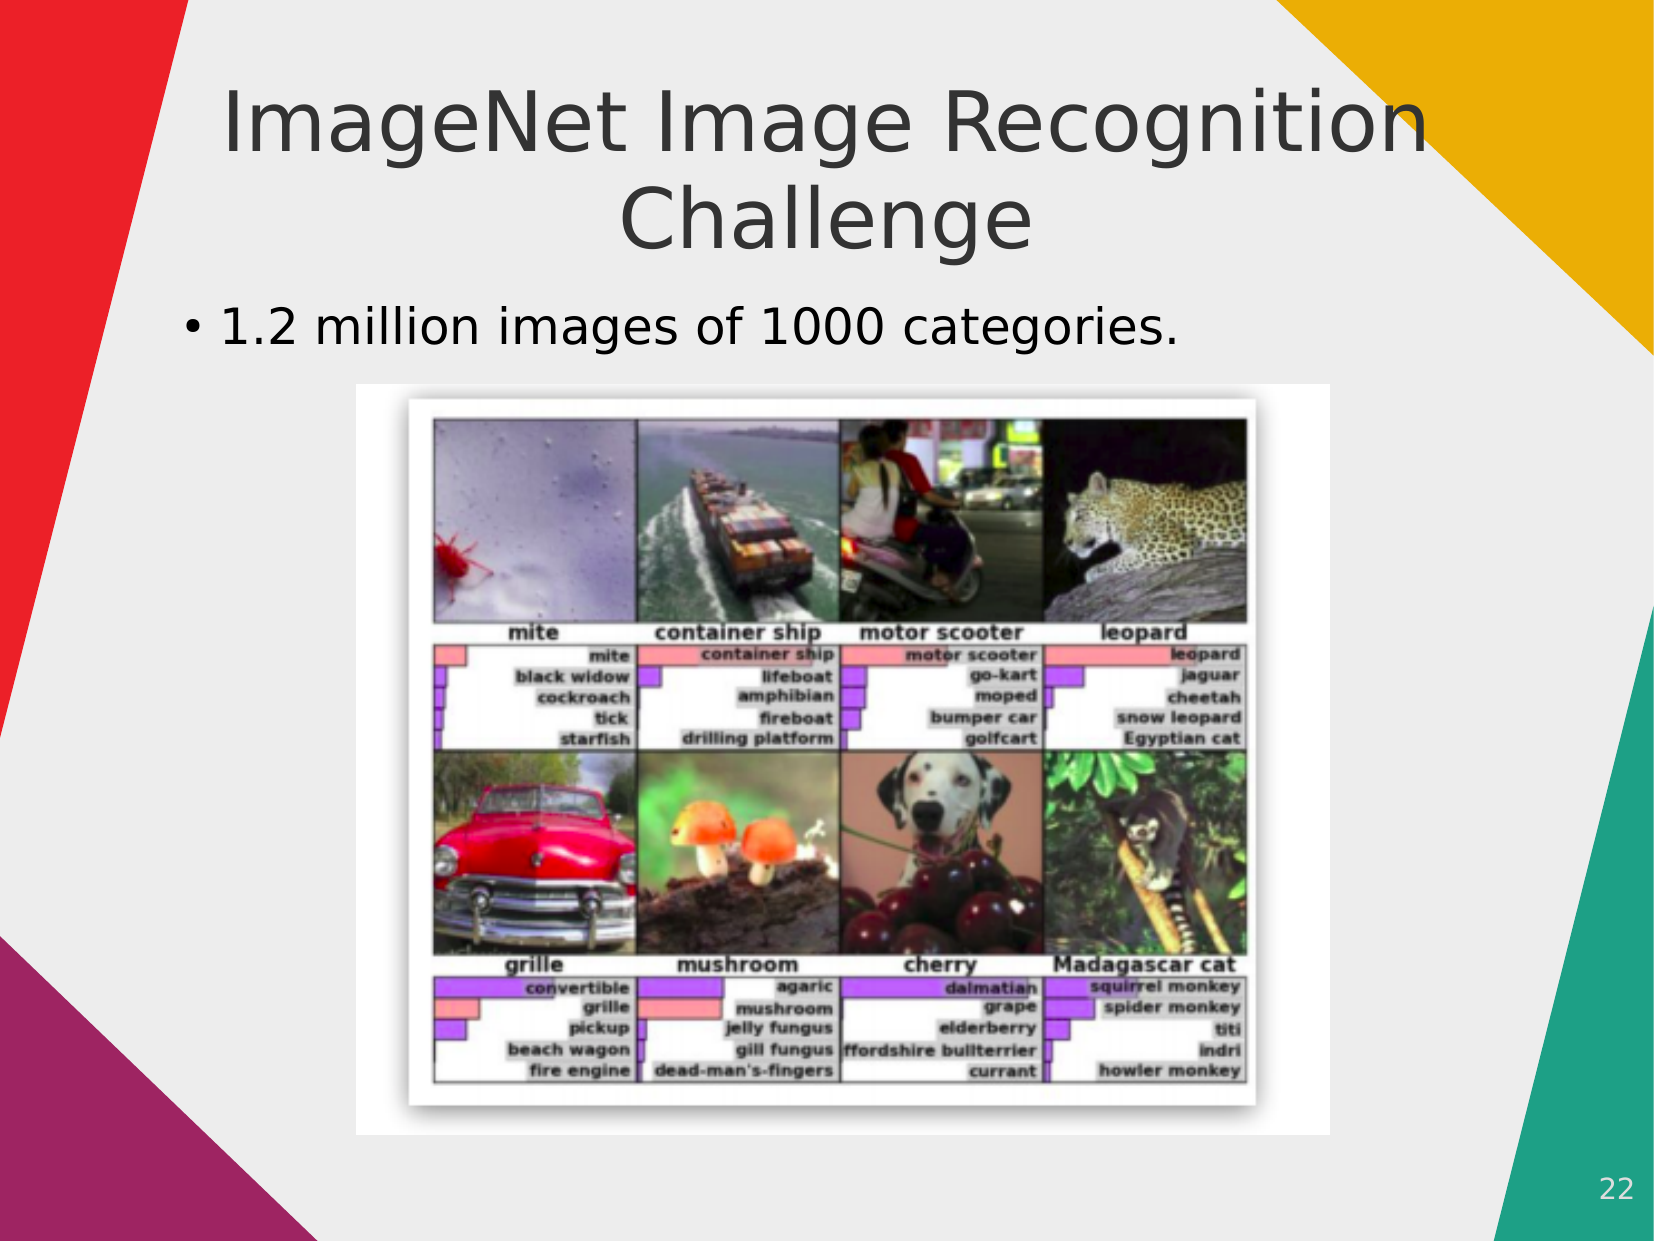

# ImageNet Image Recognition Challenge
1.2 million images of 1000 categories.
22